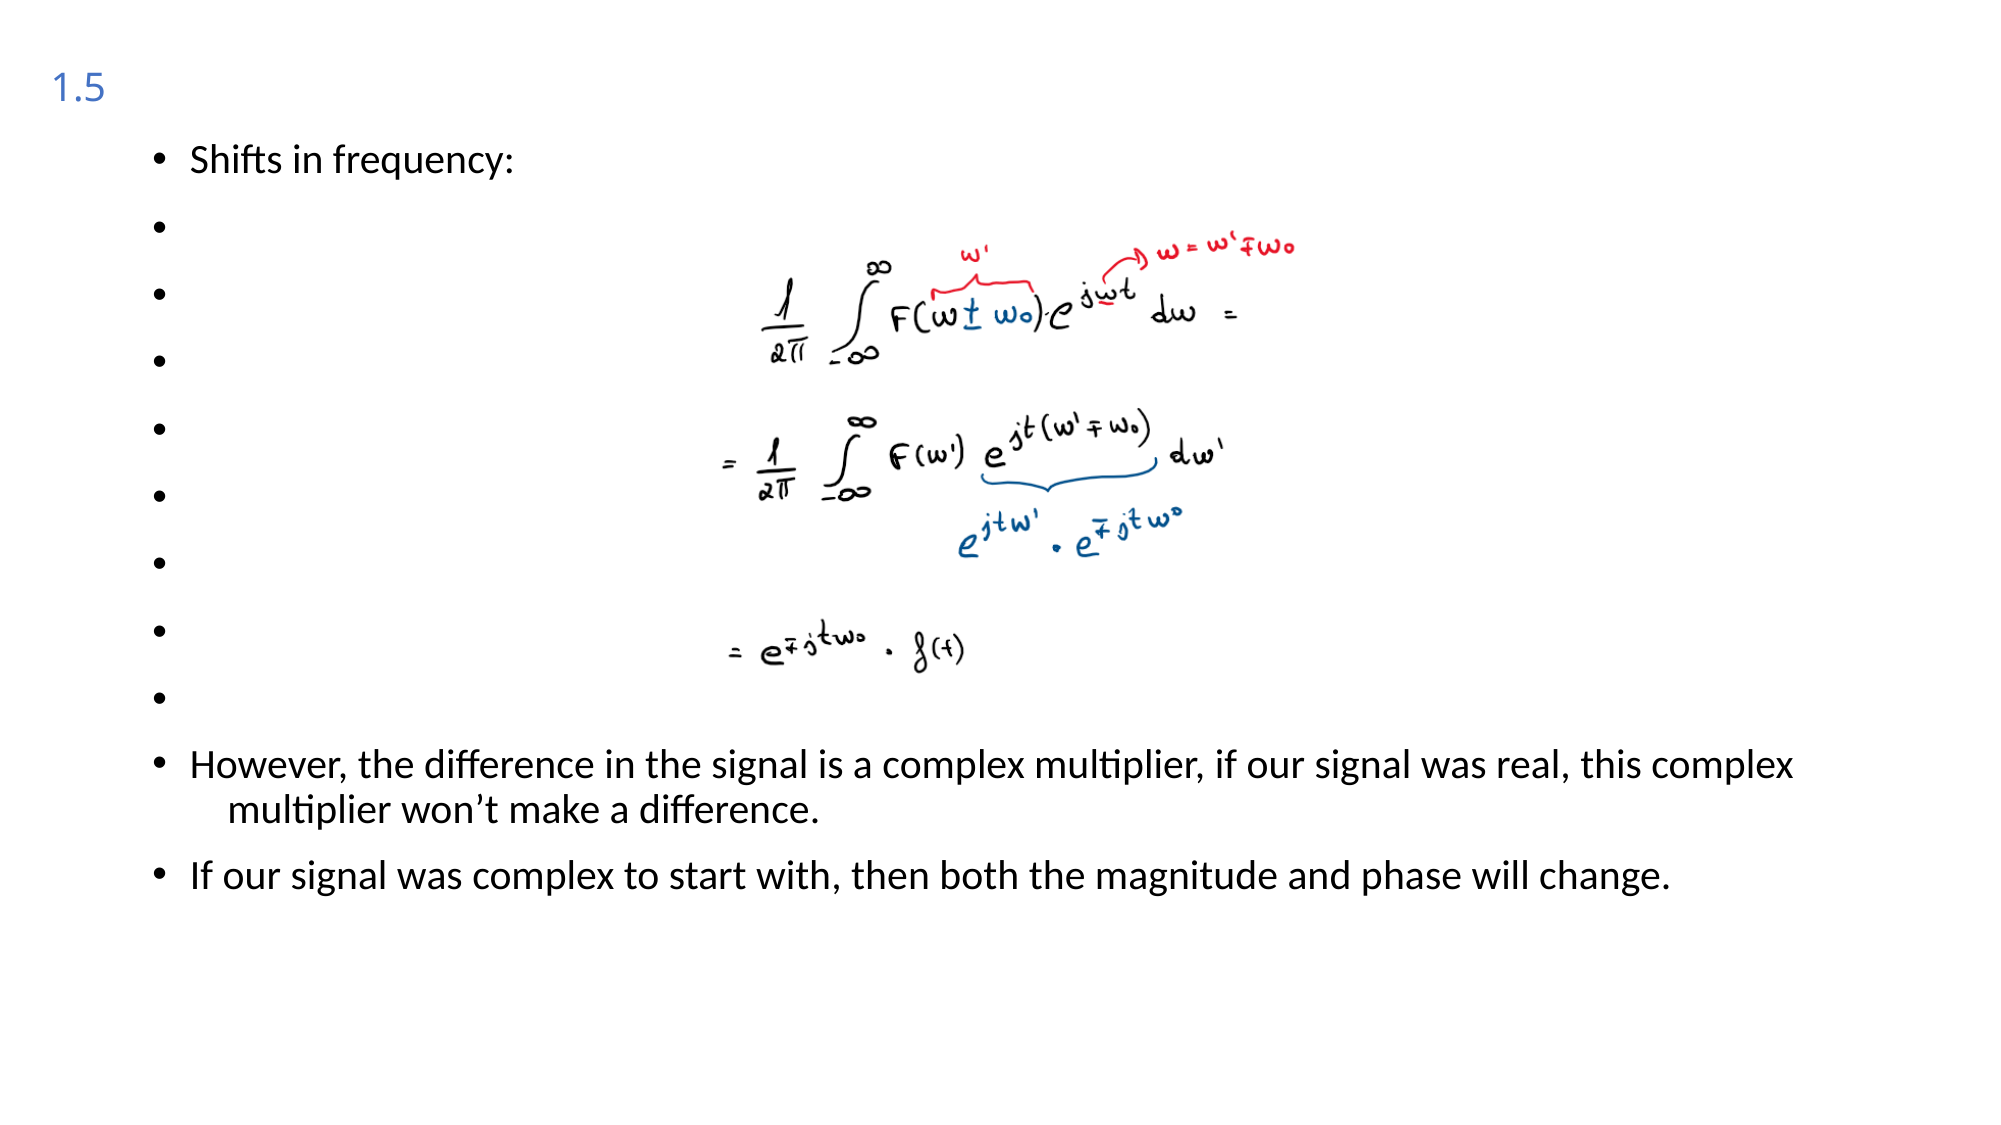

1.5
# Shifts in frequency:
However, the difference in the signal is a complex multiplier, if our signal was real, this complex multiplier won’t make a difference.
If our signal was complex to start with, then both the magnitude and phase will change.